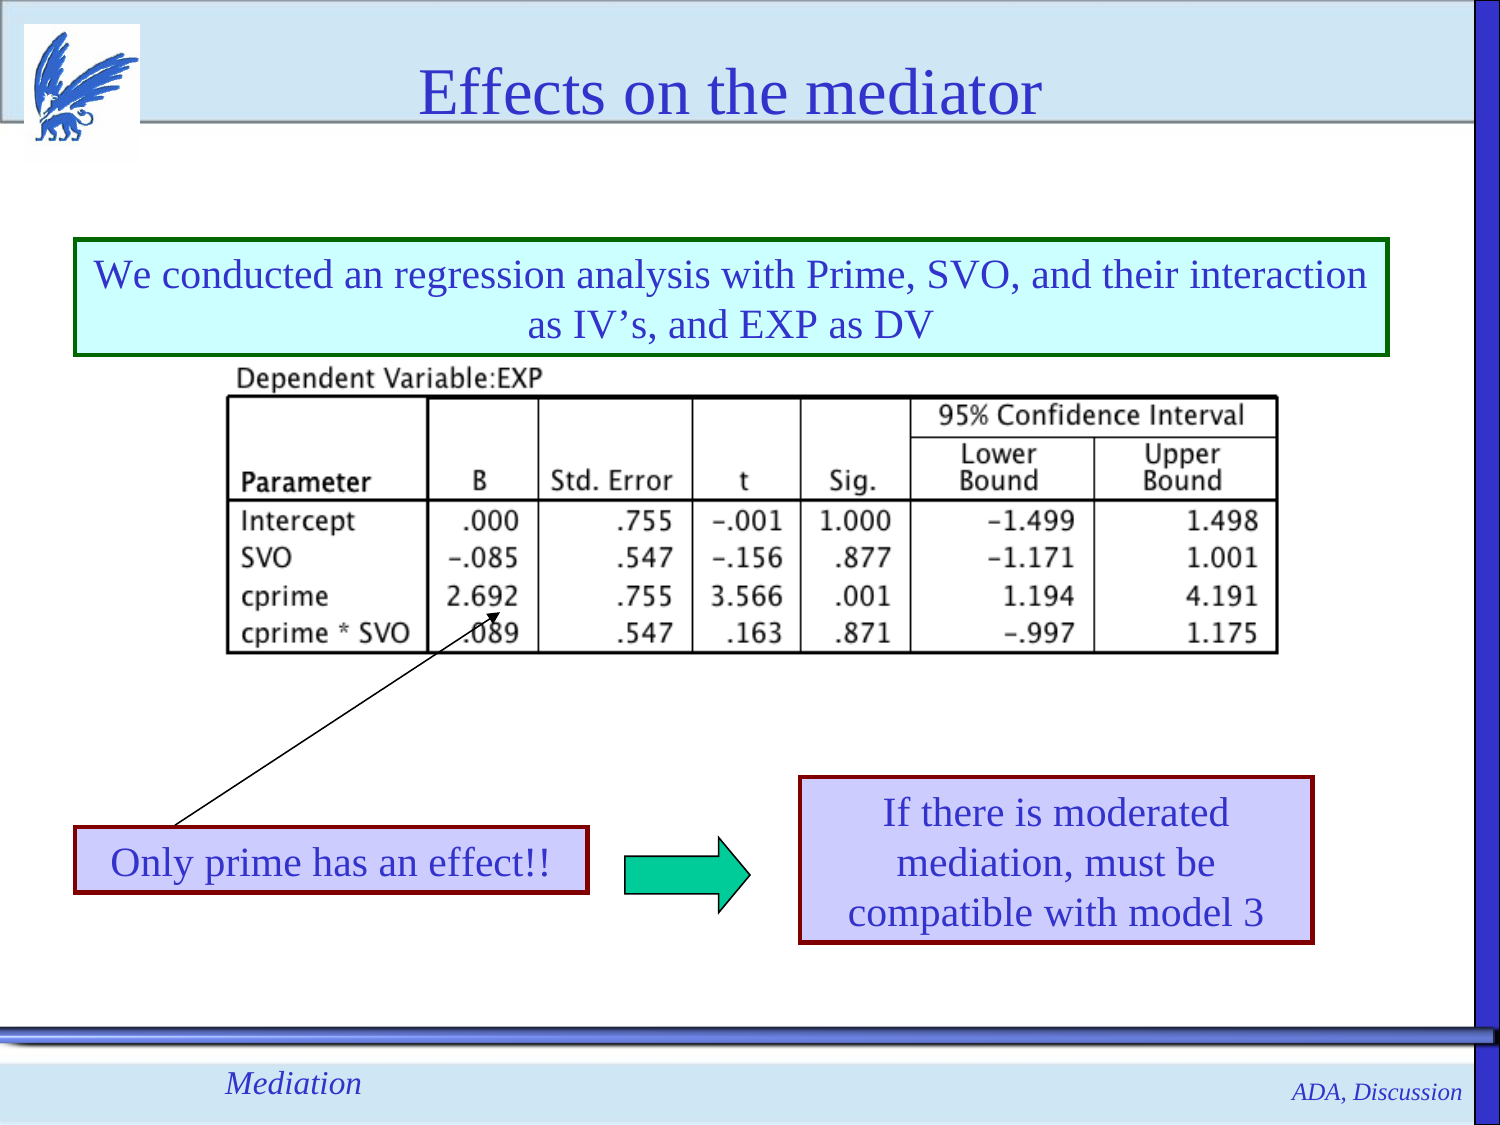

# Effects on the mediator
We conducted an regression analysis with Prime, SVO, and their interaction as IV’s, and EXP as DV
If there is moderated mediation, must be compatible with model 3
Only prime has an effect!!
Mediation
ADA, Discussion